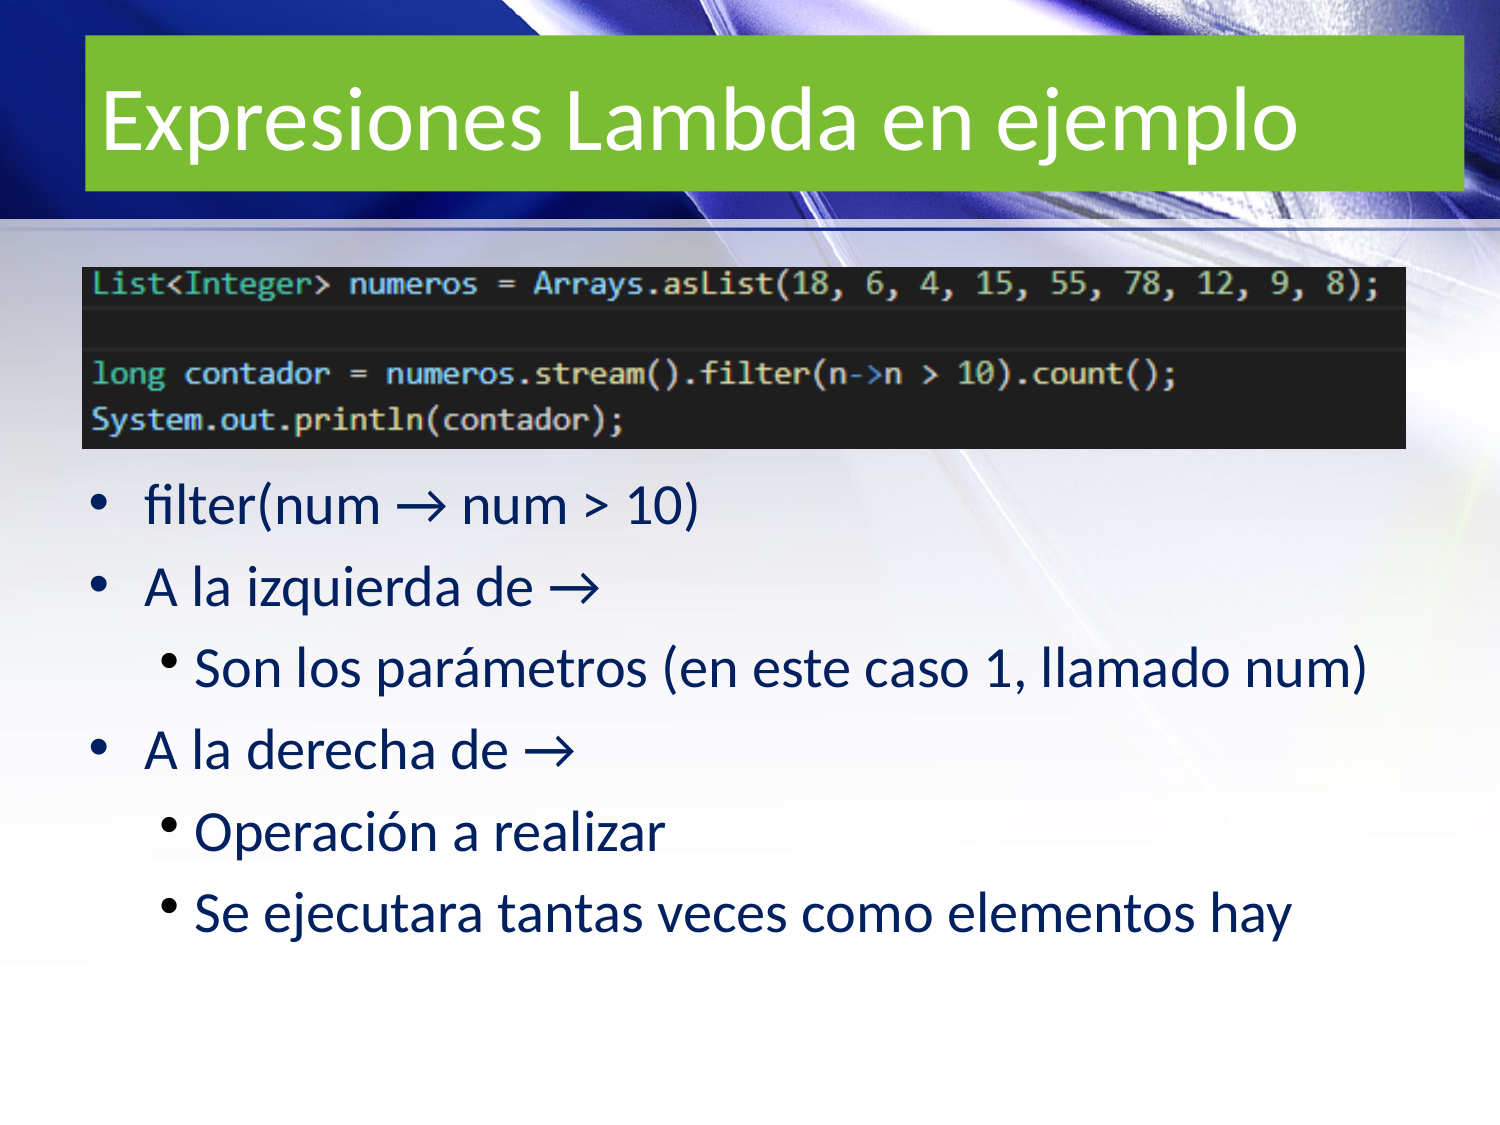

Expresiones Lambda en ejemplo
filter(num → num > 10)
A la izquierda de →
Son los parámetros (en este caso 1, llamado num)
A la derecha de →
Operación a realizar
Se ejecutara tantas veces como elementos hay